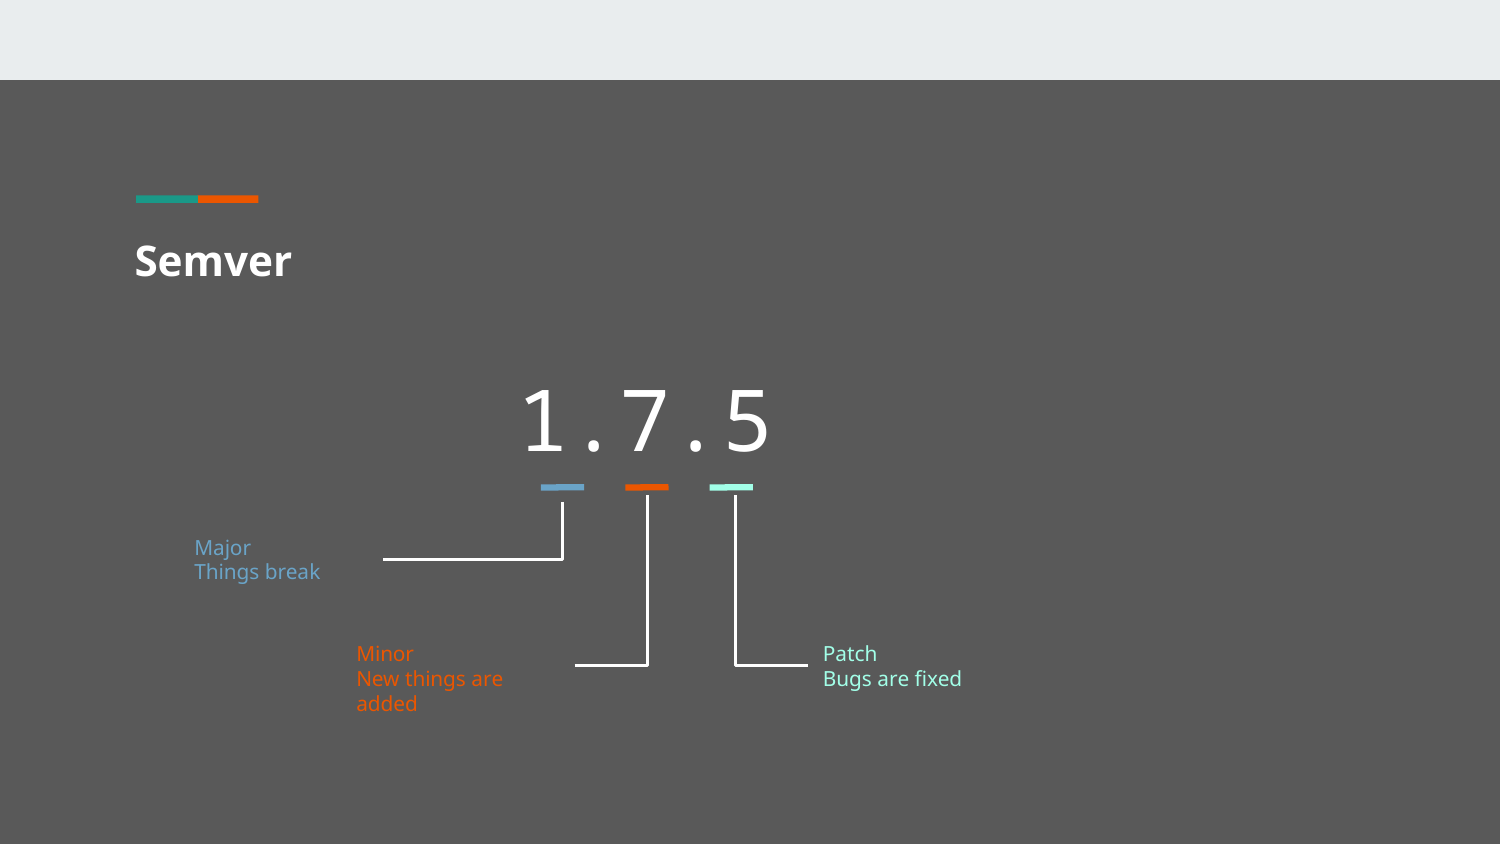

# Semver
1.7.5
Major
Things break
Minor
New things are added
Patch
Bugs are fixed